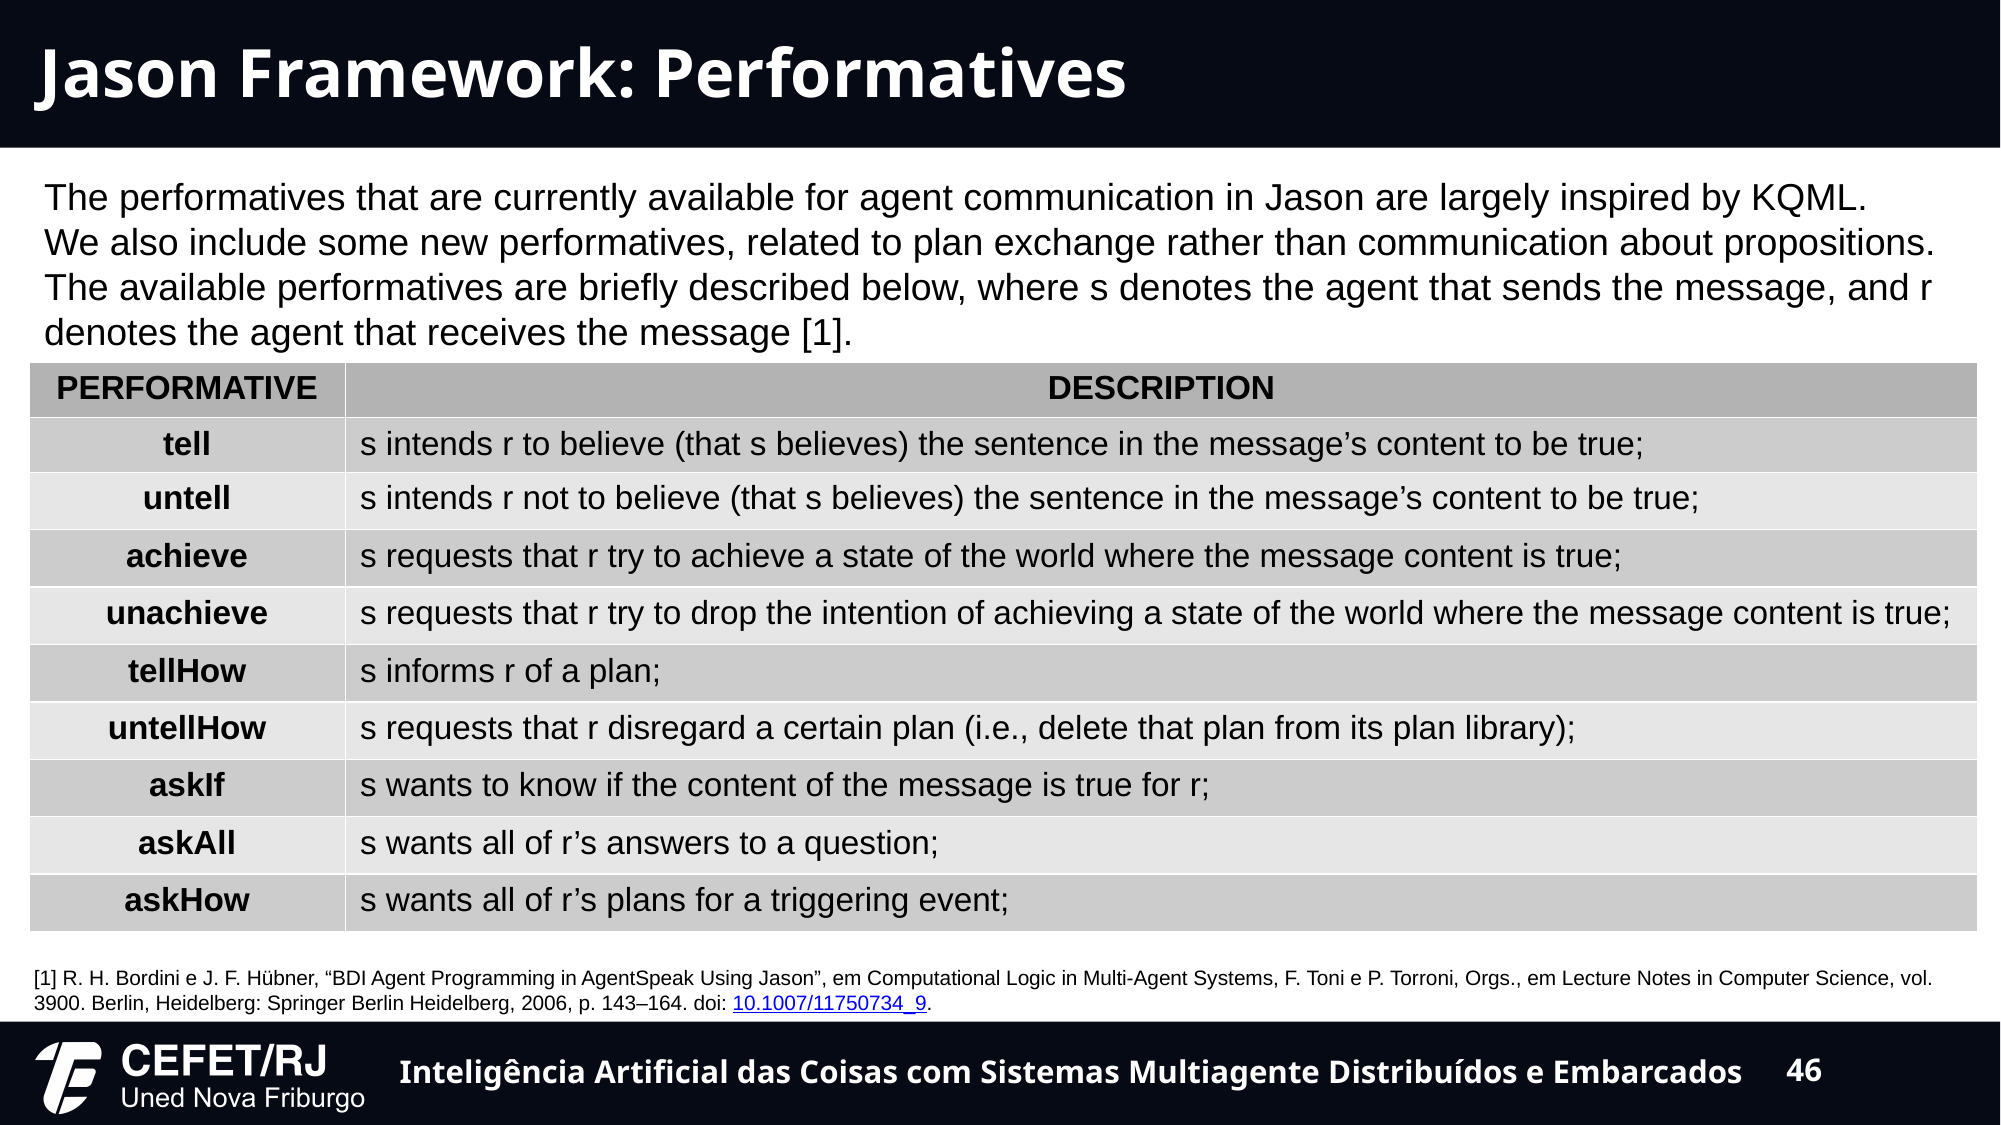

Jason Framework: Performatives
The performatives that are currently available for agent communication in Jason are largely inspired by KQML.
We also include some new performatives, related to plan exchange rather than communication about propositions.
The available performatives are briefly described below, where s denotes the agent that sends the message, and r denotes the agent that receives the message [1].
| PERFORMATIVE | DESCRIPTION |
| --- | --- |
| tell | s intends r to believe (that s believes) the sentence in the message’s content to be true; |
| untell | s intends r not to believe (that s believes) the sentence in the message’s content to be true; |
| achieve | s requests that r try to achieve a state of the world where the message content is true; |
| unachieve | s requests that r try to drop the intention of achieving a state of the world where the message content is true; |
| tellHow | s informs r of a plan; |
| untellHow | s requests that r disregard a certain plan (i.e., delete that plan from its plan library); |
| askIf | s wants to know if the content of the message is true for r; |
| askAll | s wants all of r’s answers to a question; |
| askHow | s wants all of r’s plans for a triggering event; |
[1] R. H. Bordini e J. F. Hübner, “BDI Agent Programming in AgentSpeak Using Jason”, em Computational Logic in Multi-Agent Systems, F. Toni e P. Torroni, Orgs., em Lecture Notes in Computer Science, vol. 3900. Berlin, Heidelberg: Springer Berlin Heidelberg, 2006, p. 143–164. doi: 10.1007/11750734_9.